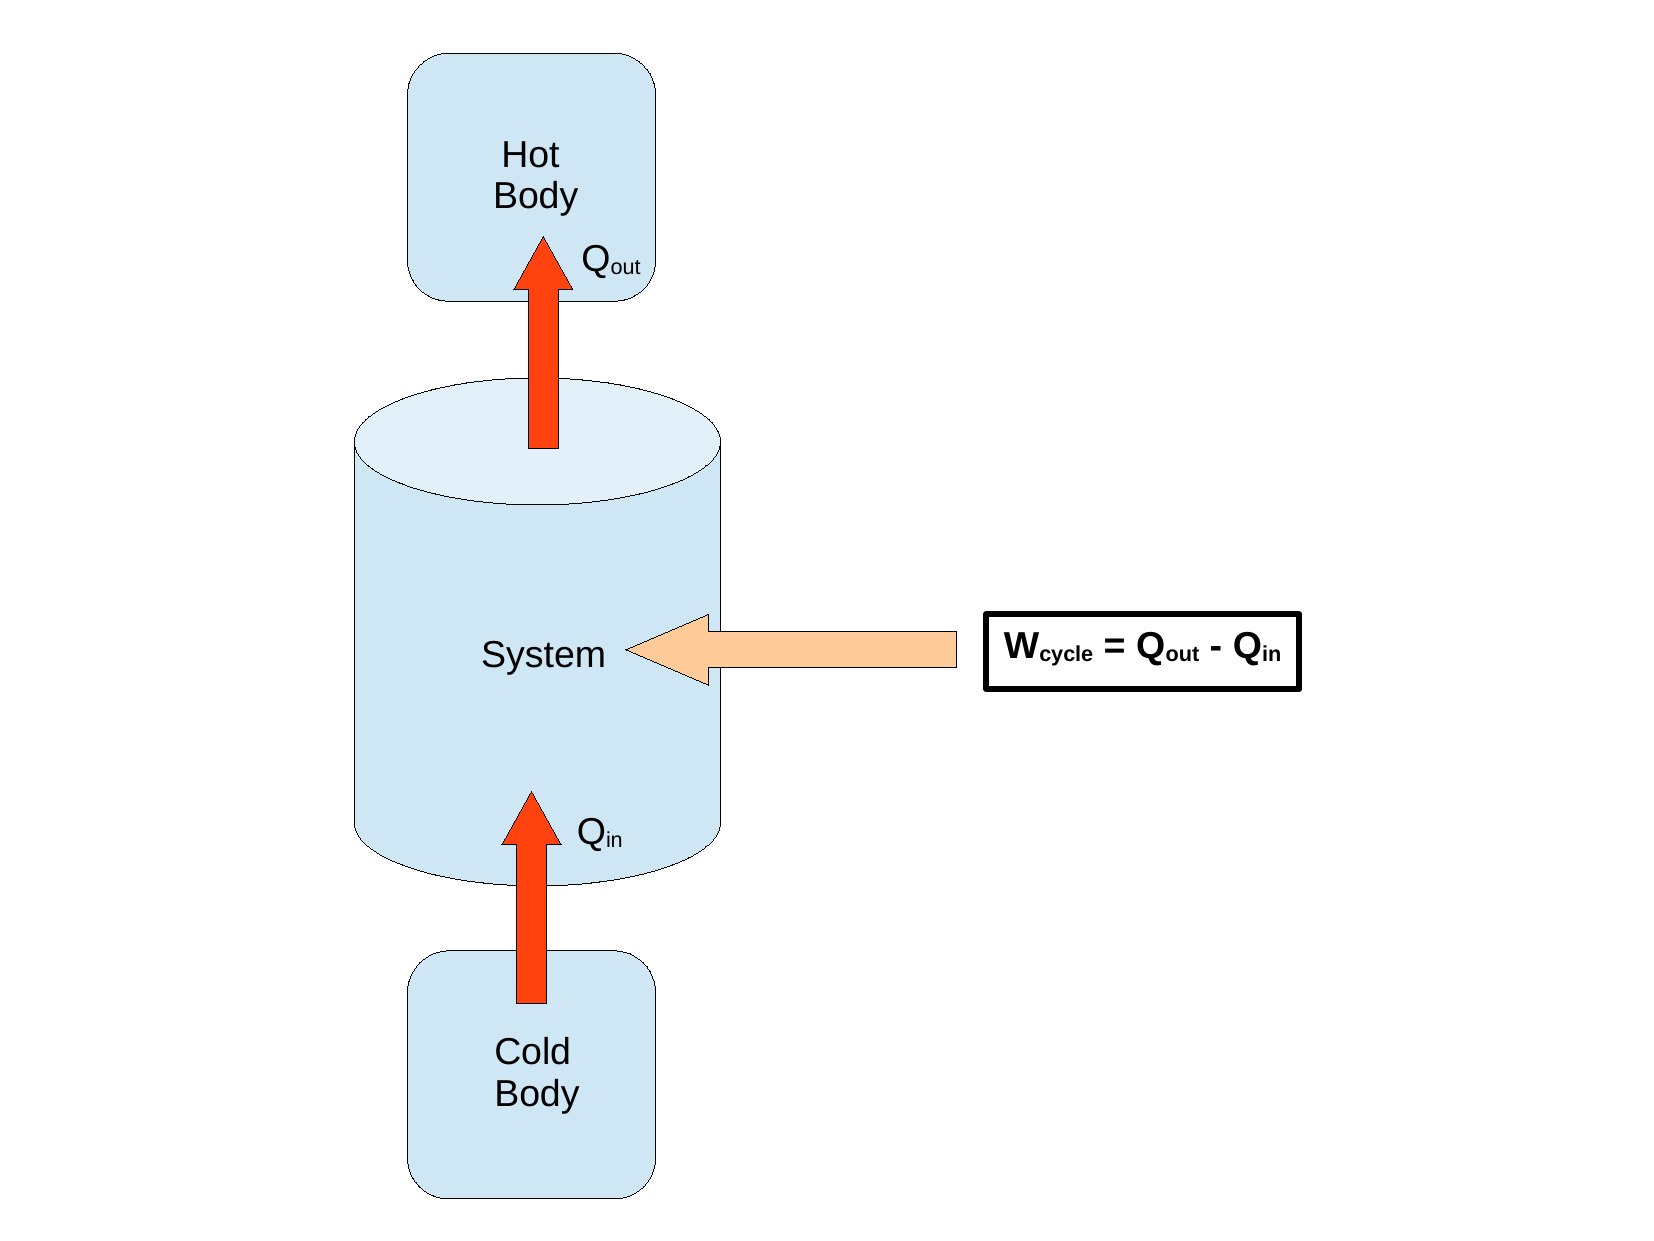

Hot
Body
Qout
Wcycle = Qout - Qin
System
Qin
Cold
Body